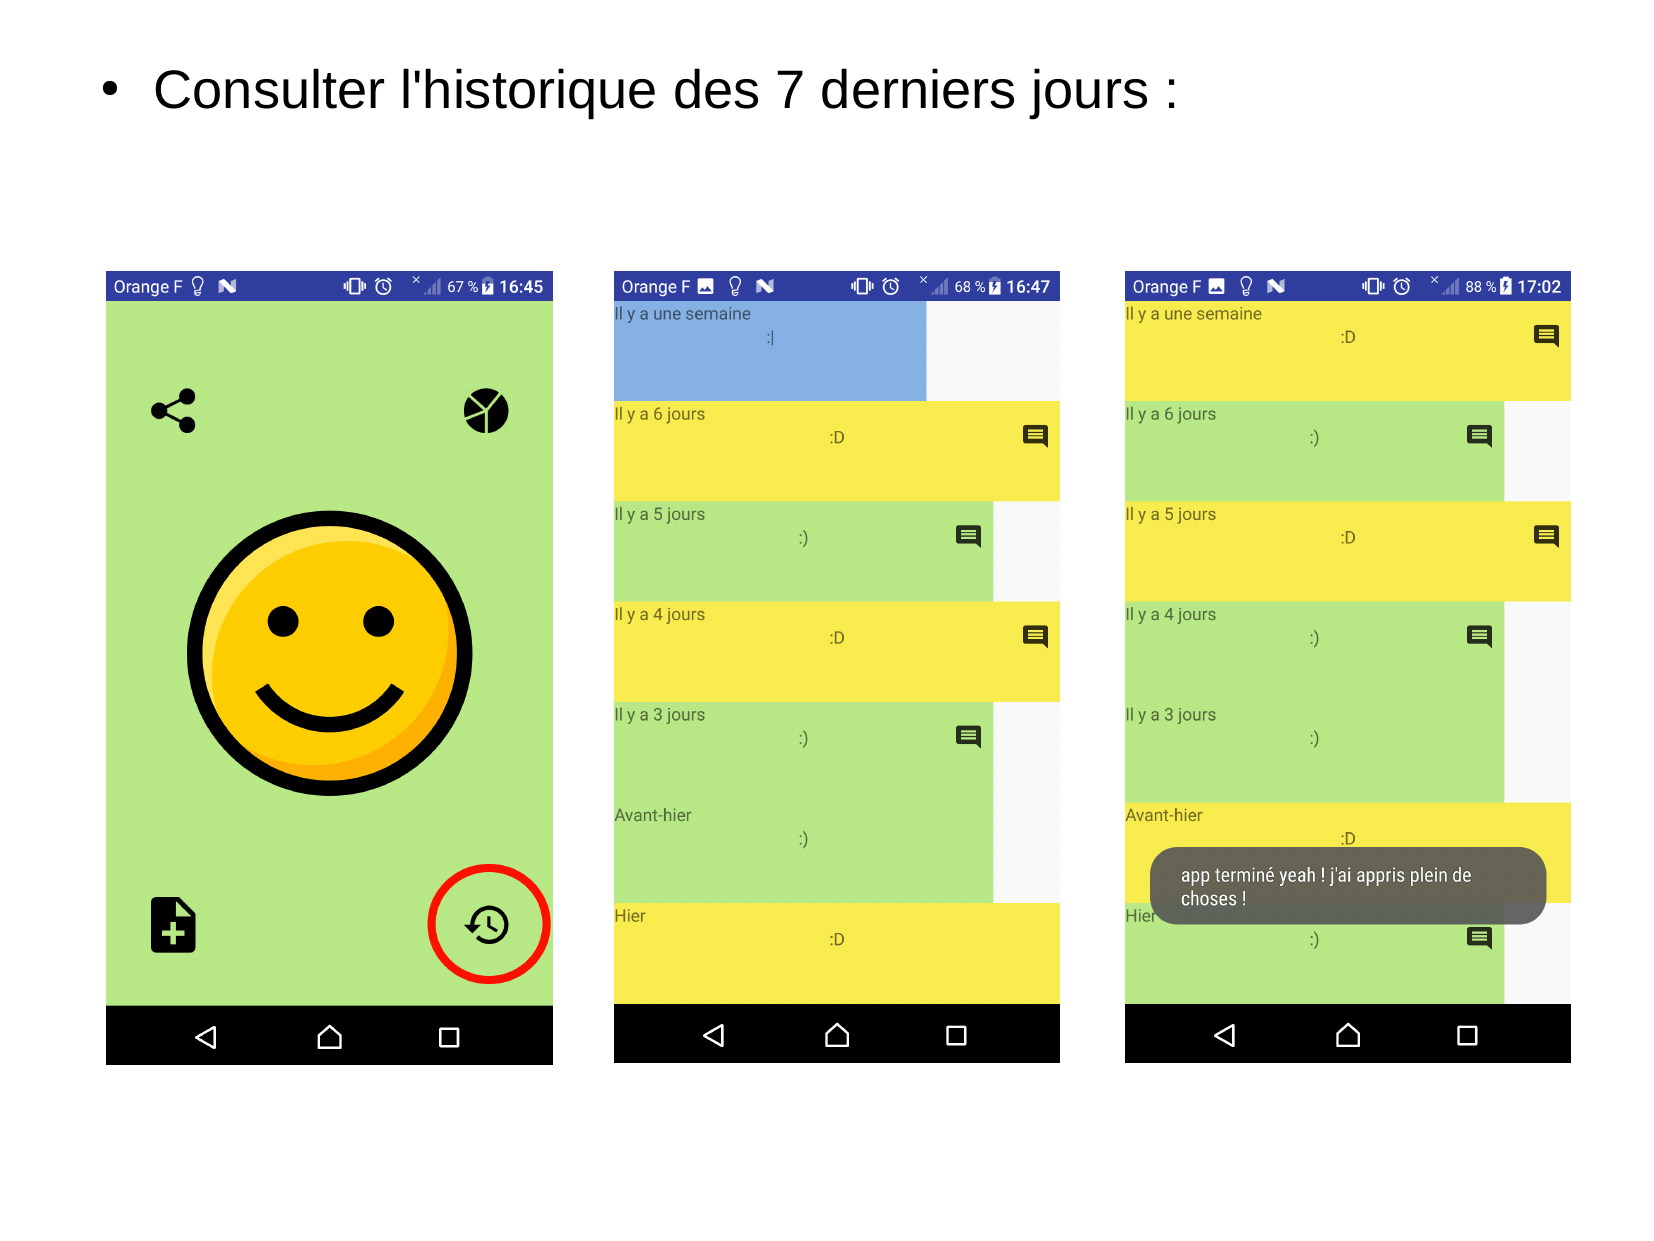

# Consulter l'historique des 7 derniers jours :